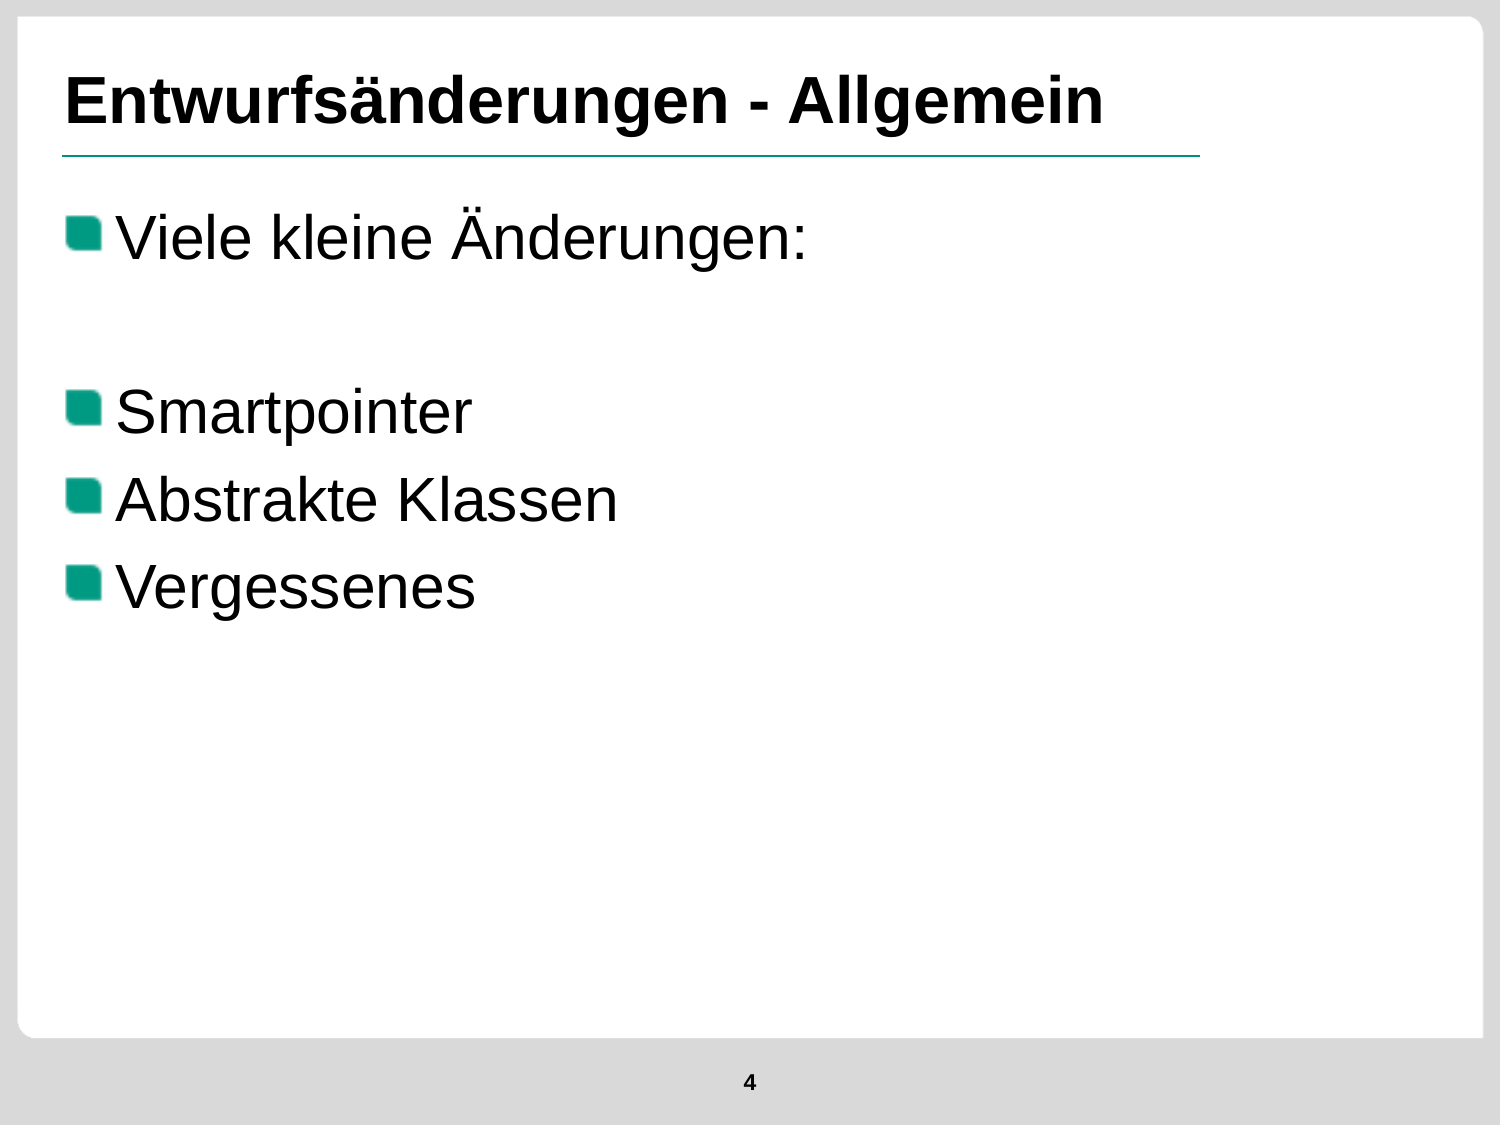

# Entwurfsänderungen - Allgemein
Viele kleine Änderungen:
Smartpointer
Abstrakte Klassen
Vergessenes